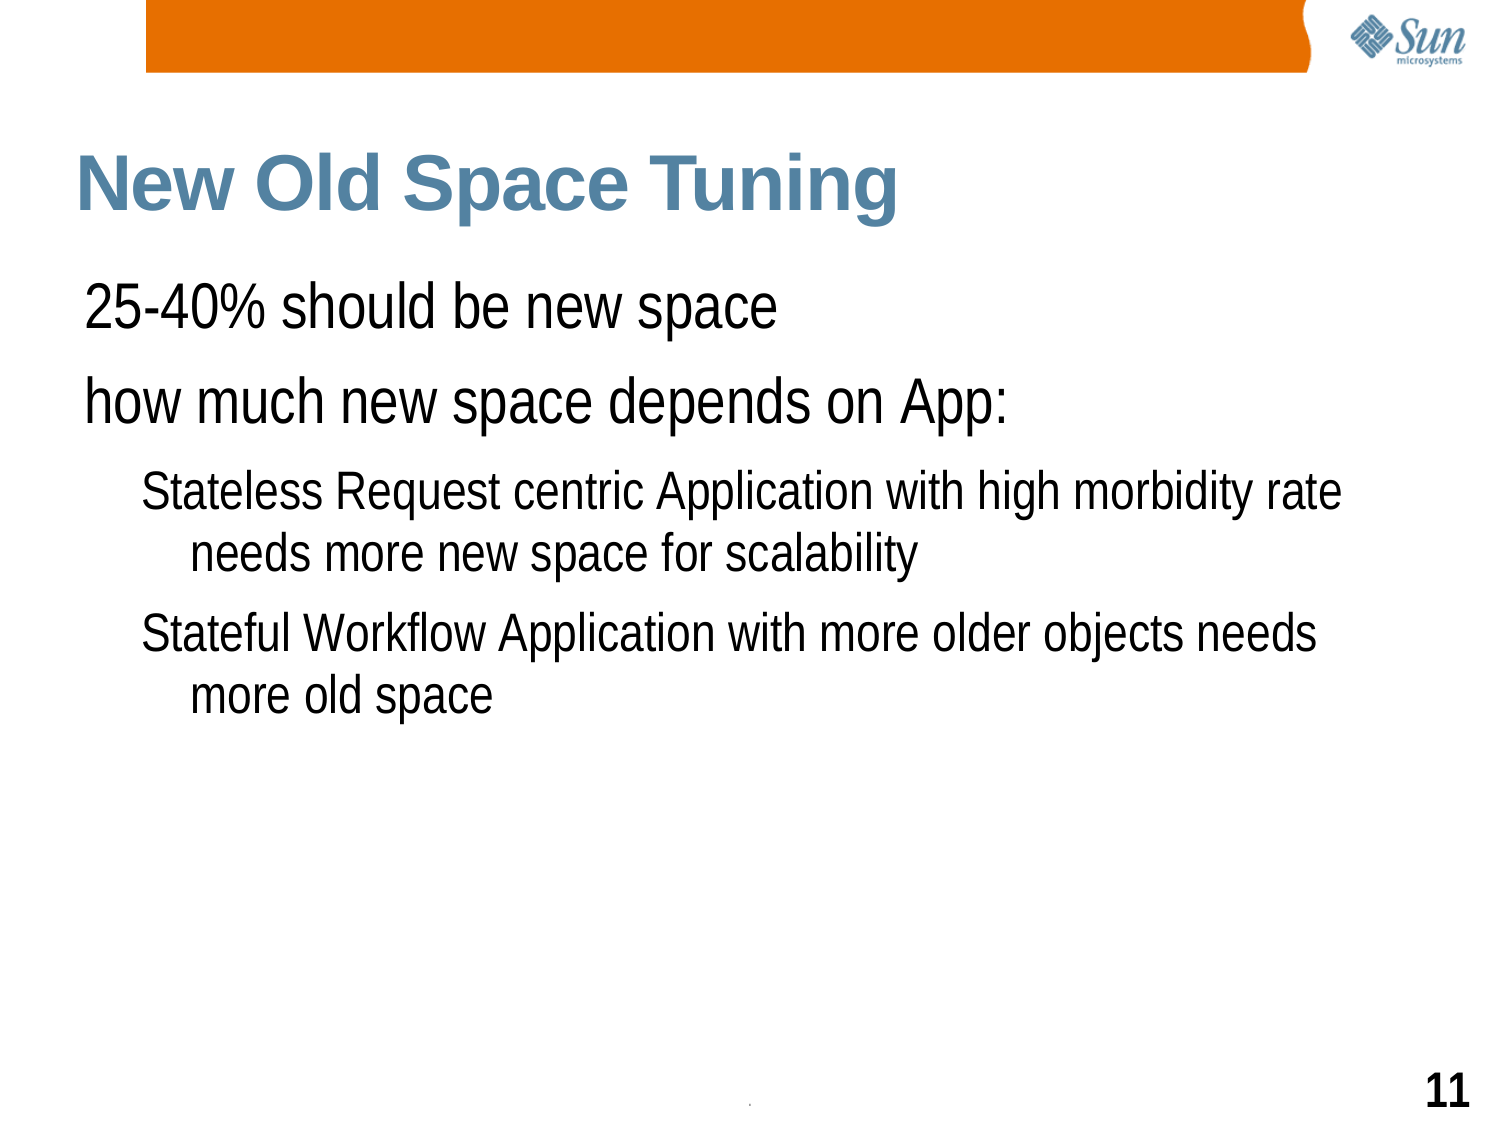

# New Old Space Tuning
25-40% should be new space
how much new space depends on App:
Stateless Request centric Application with high morbidity rate needs more new space for scalability
Stateful Workflow Application with more older objects needs more old space